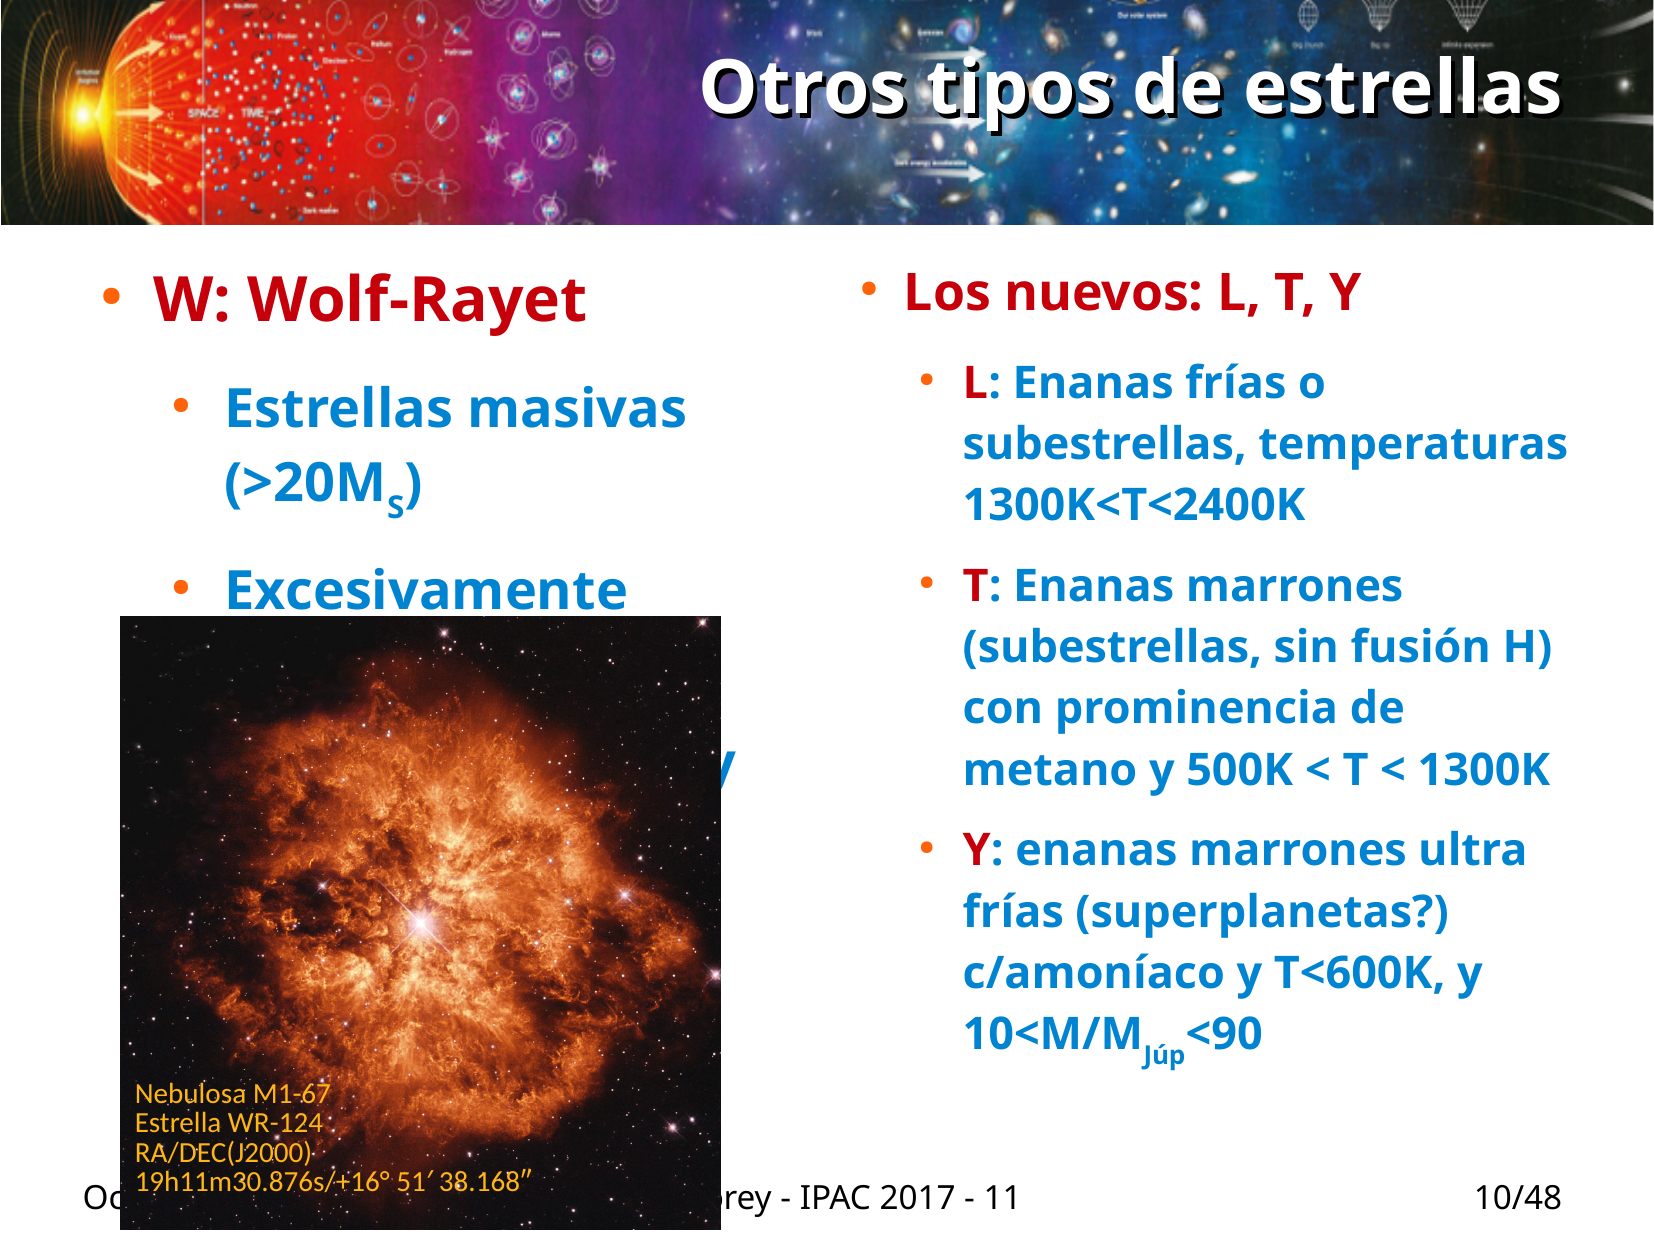

# Otros tipos de estrellas
W: Wolf-Rayet
Estrellas masivas (>20MS)
Excesivamente calientes
Viento estelar muy intenso
Los nuevos: L, T, Y
L: Enanas frías o subestrellas, temperaturas 1300K<T<2400K
T: Enanas marrones (subestrellas, sin fusión H) con prominencia de metano y 500K < T < 1300K
Y: enanas marrones ultra frías (superplanetas?) c/amoníaco y T<600K, y 10<M/MJúp<90
Nebulosa M1-67
Estrella WR-124
RA/DEC(J2000)
19h11m30.876s/+16° 51′ 38.168″
Oct 24, 2017
H. Asorey - IPAC 2017 - 11
10